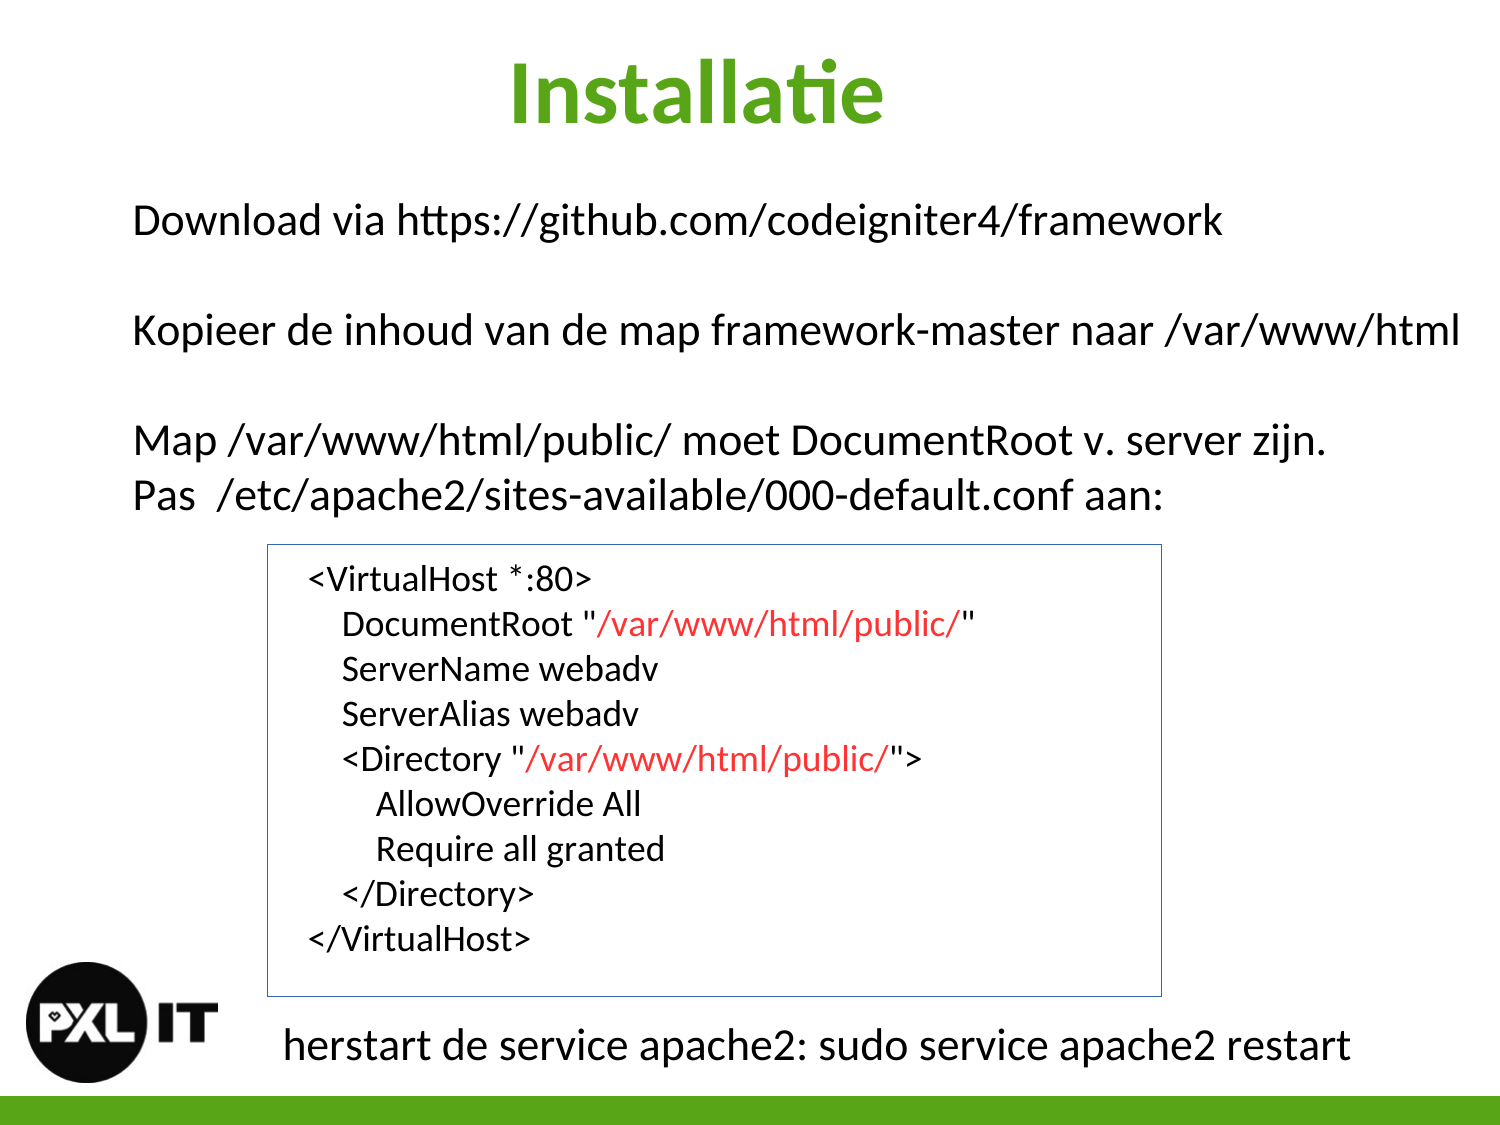

Installatie
Download via https://github.com/codeigniter4/framework
Kopieer de inhoud van de map framework-master naar /var/www/html
Map /var/www/html/public/ moet DocumentRoot v. server zijn.
Pas /etc/apache2/sites-available/000-default.conf aan:
		herstart de service apache2: sudo service apache2 restart
<VirtualHost *:80>
 DocumentRoot "/var/www/html/public/"
 ServerName webadv
 ServerAlias webadv
 <Directory "/var/www/html/public/">
 AllowOverride All
 Require all granted
 </Directory>
</VirtualHost>